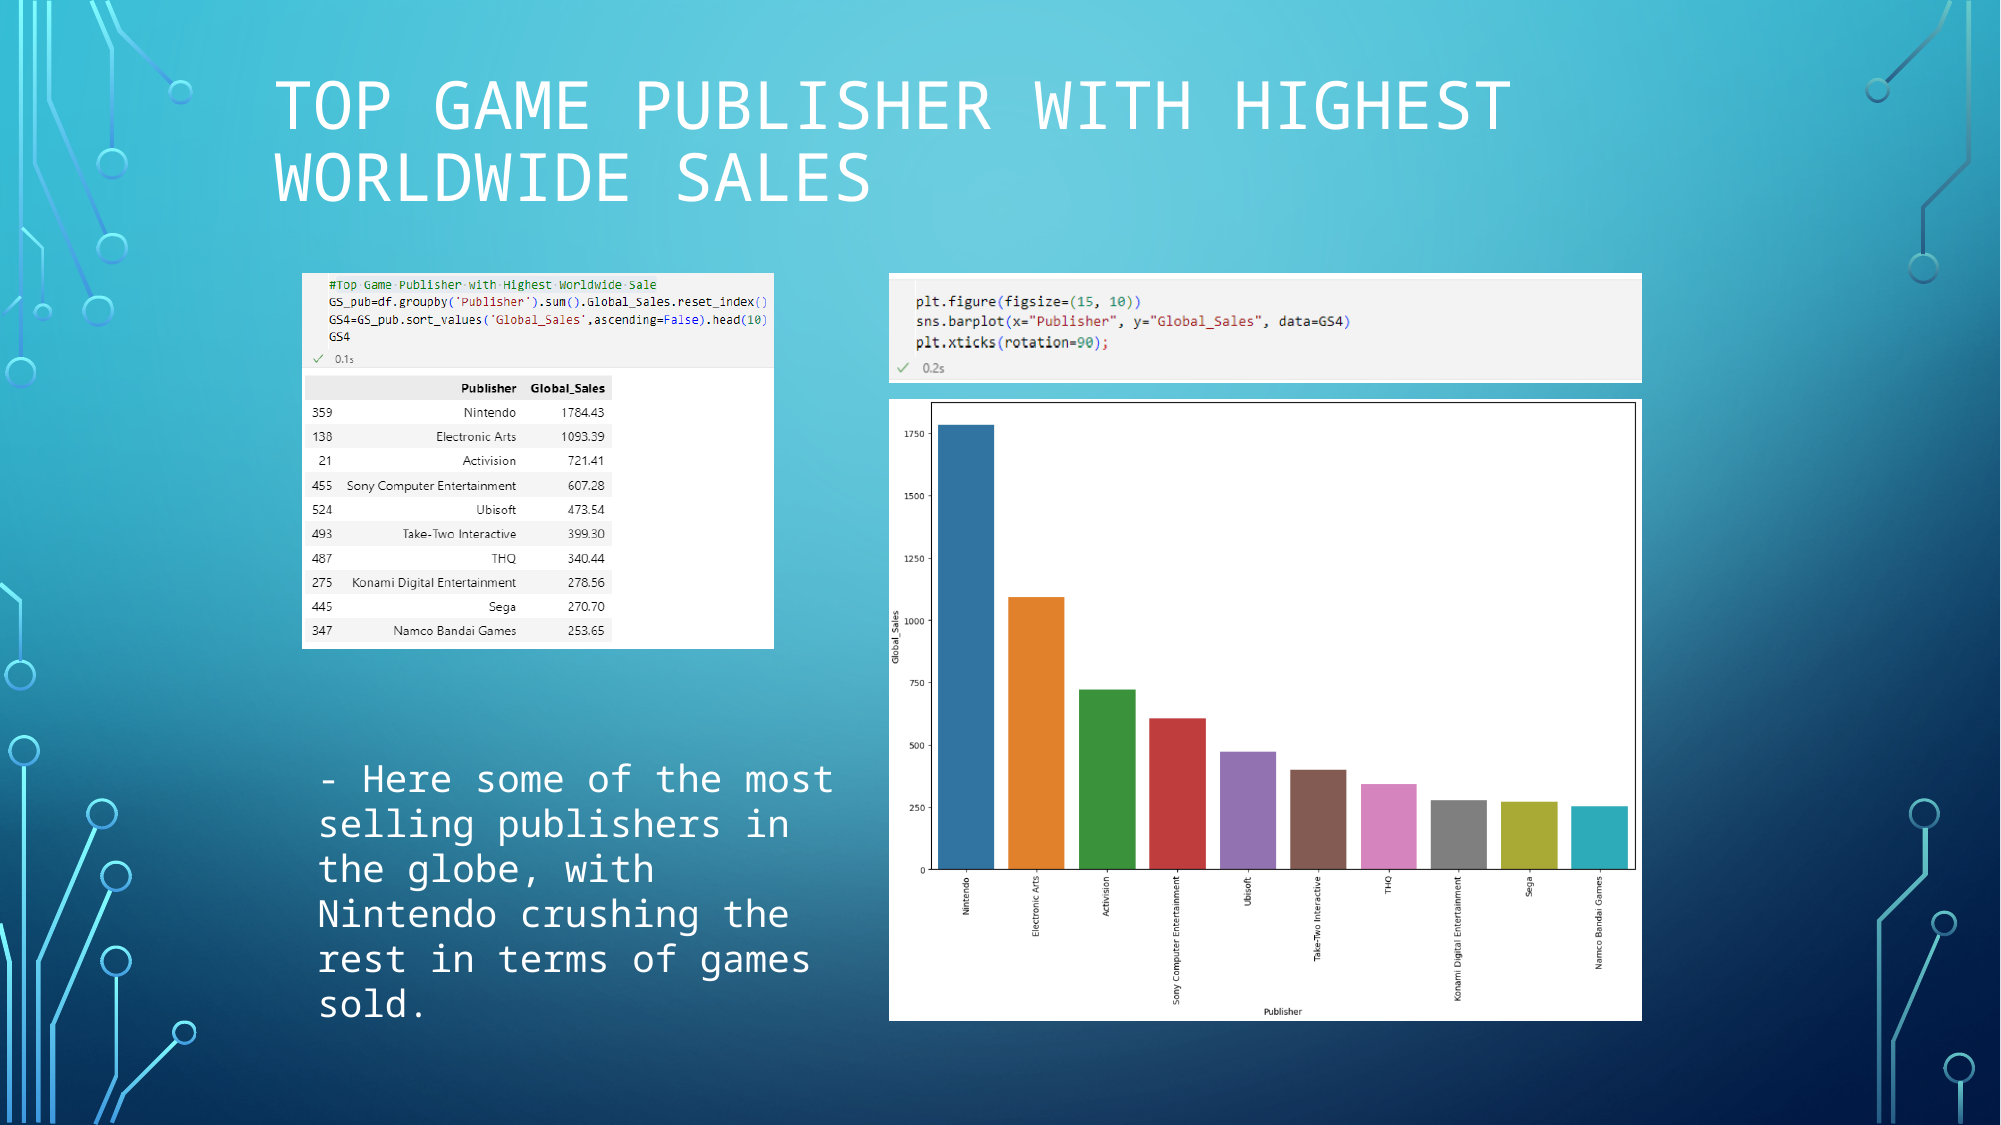

# Top Game Publisher with Highest Worldwide Sales
- Here some of the most selling publishers in the globe, with Nintendo crushing the rest in terms of games sold.